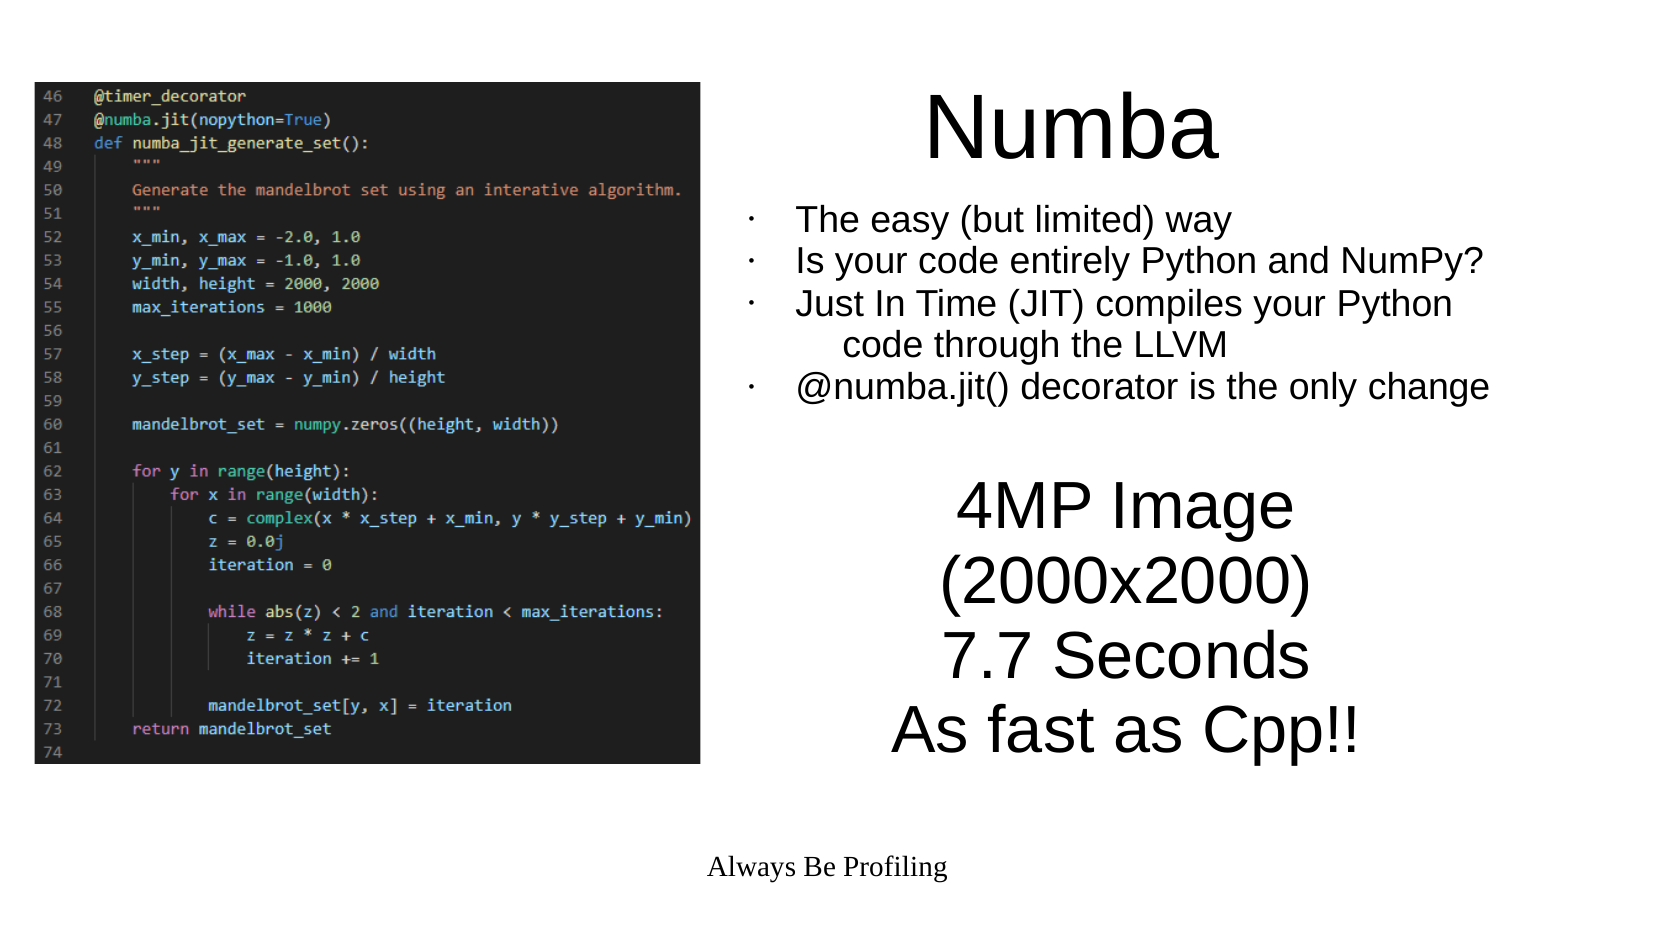

# Numba
The easy (but limited) way
Is your code entirely Python and NumPy?
Just In Time (JIT) compiles your Python code through the LLVM
@numba.jit() decorator is the only change
4MP Image (2000x2000)
7.7 Seconds
As fast as Cpp!!
Always Be Profiling